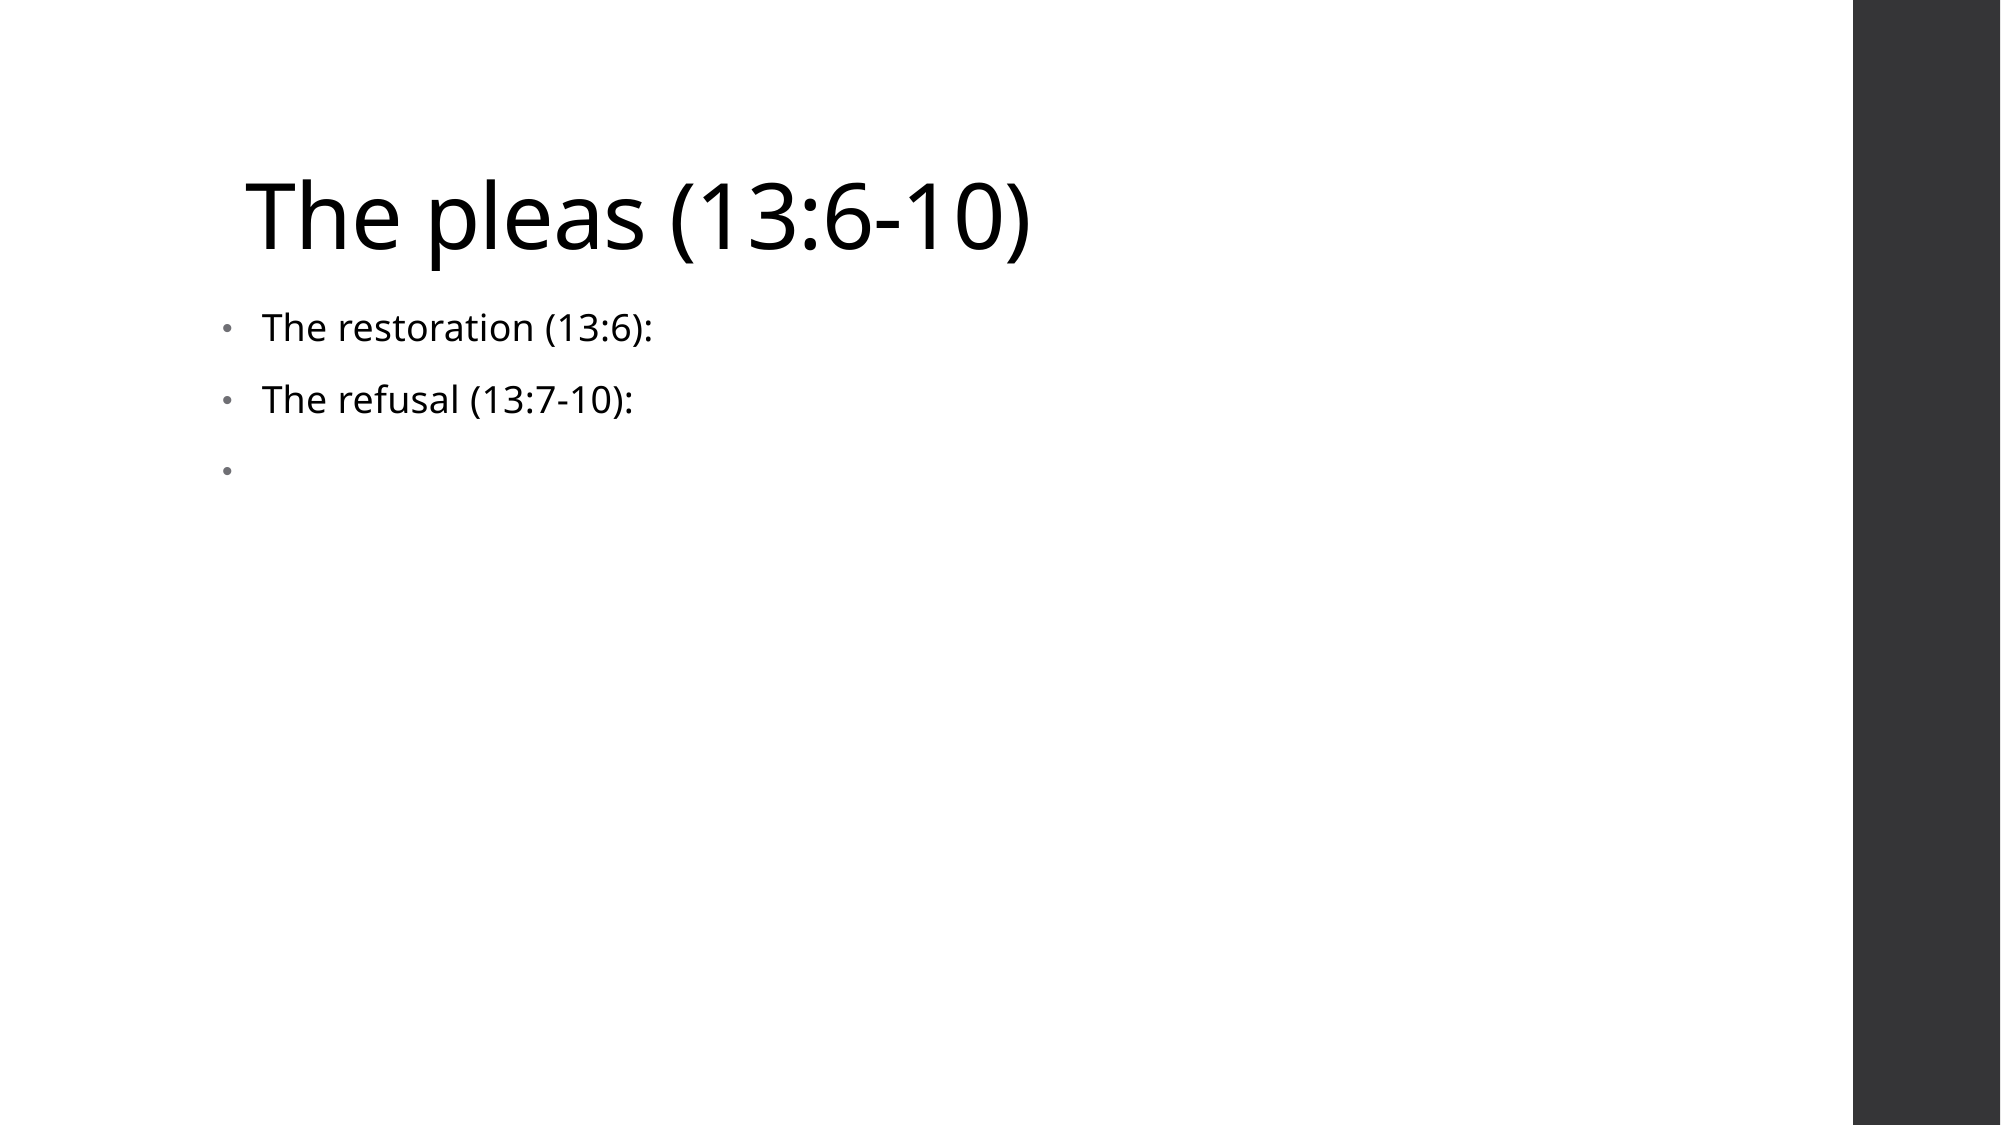

# The pleas (13:6-10)
 The restoration (13:6):
 The refusal (13:7-10):